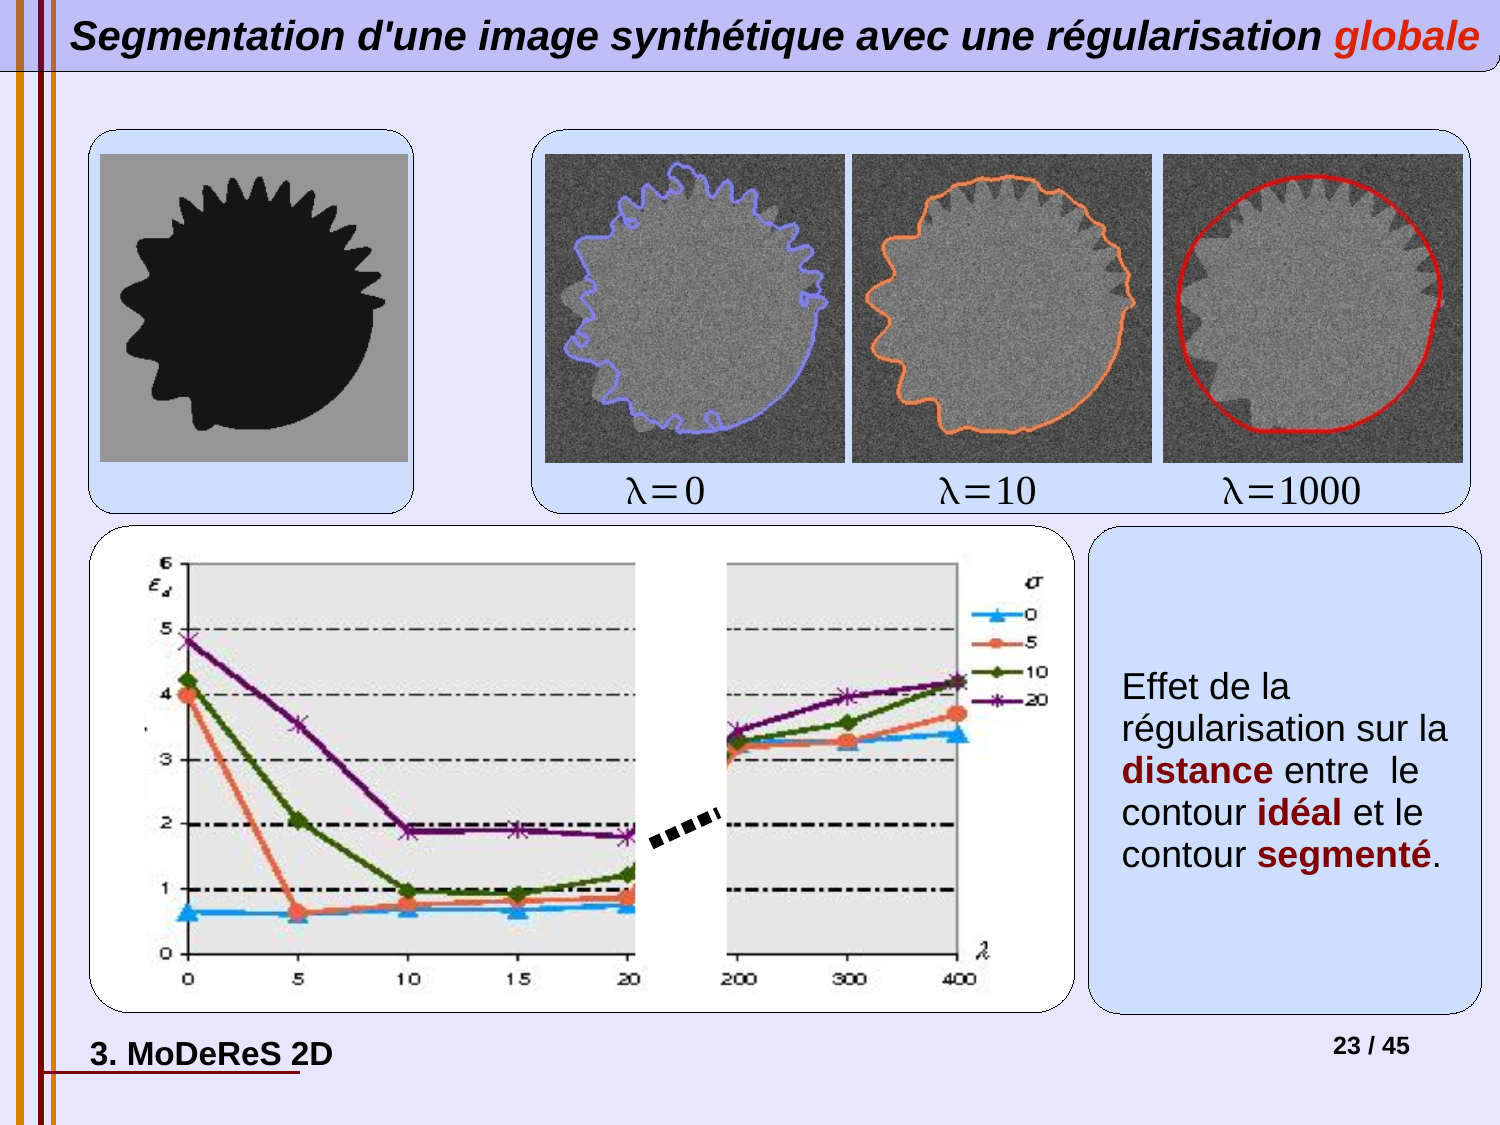

Segmentation d'une image synthétique avec une régularisation globale
Effet de la régularisation sur la distance entre le contour idéal et le contour segmenté.
23
# 3. MoDeReS 2D